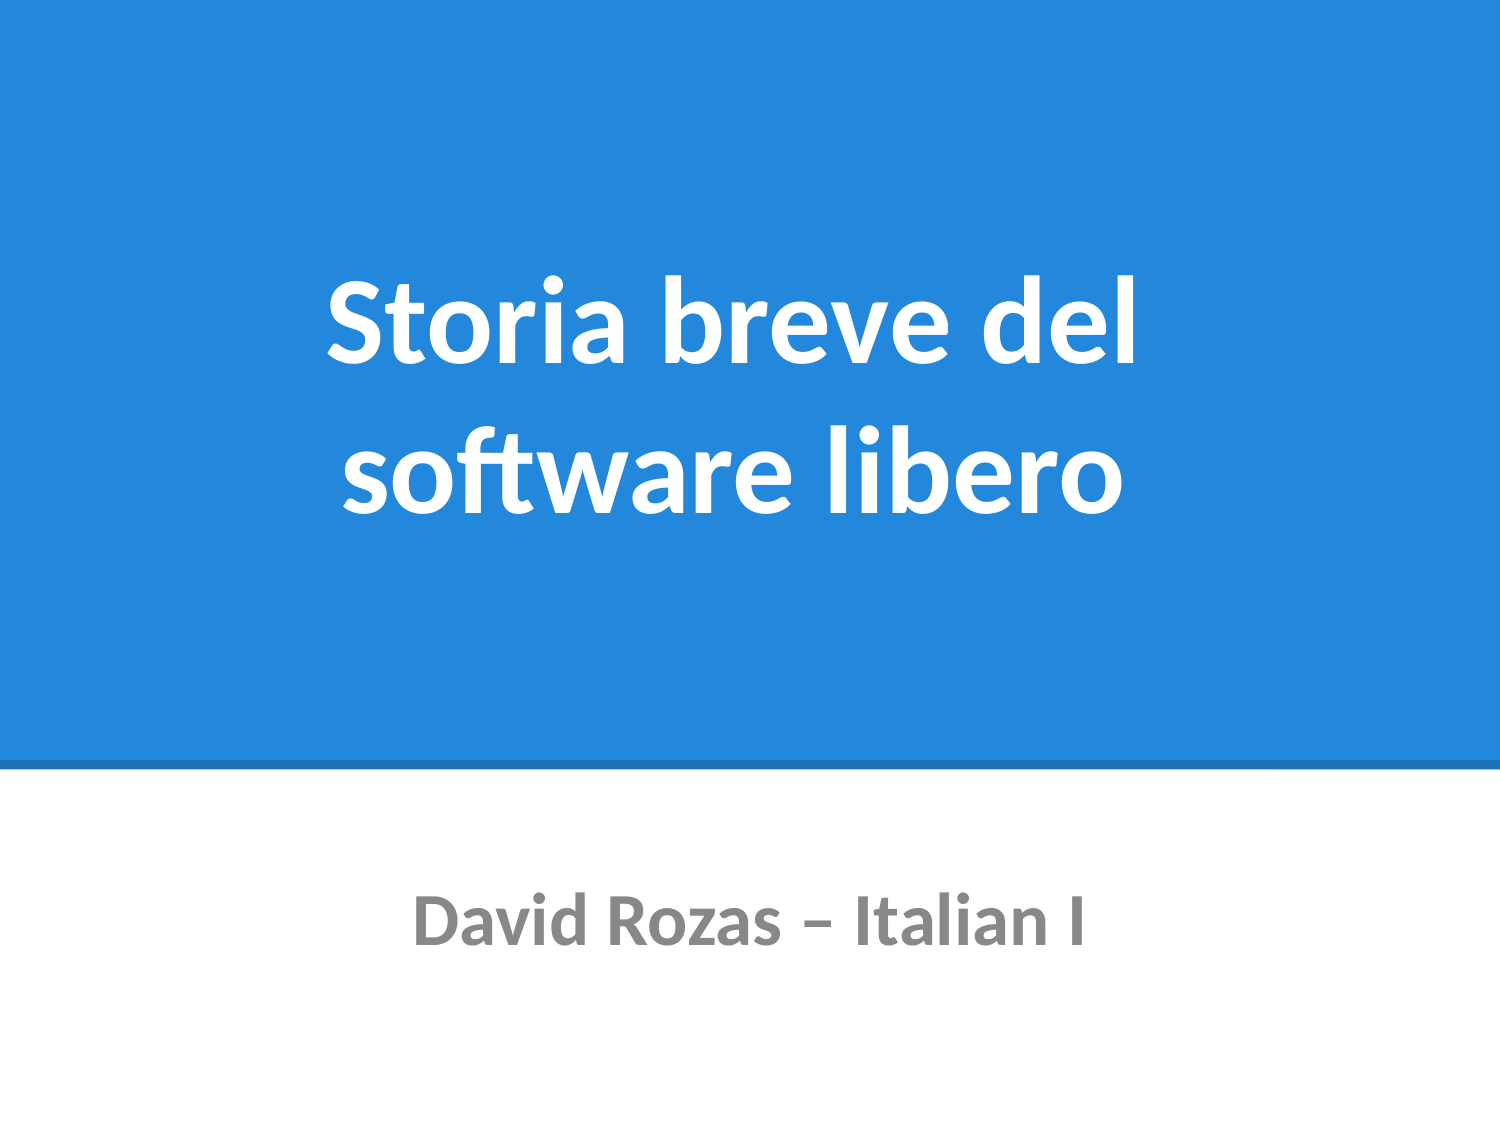

# Storia breve del software libero
David Rozas – Italian I